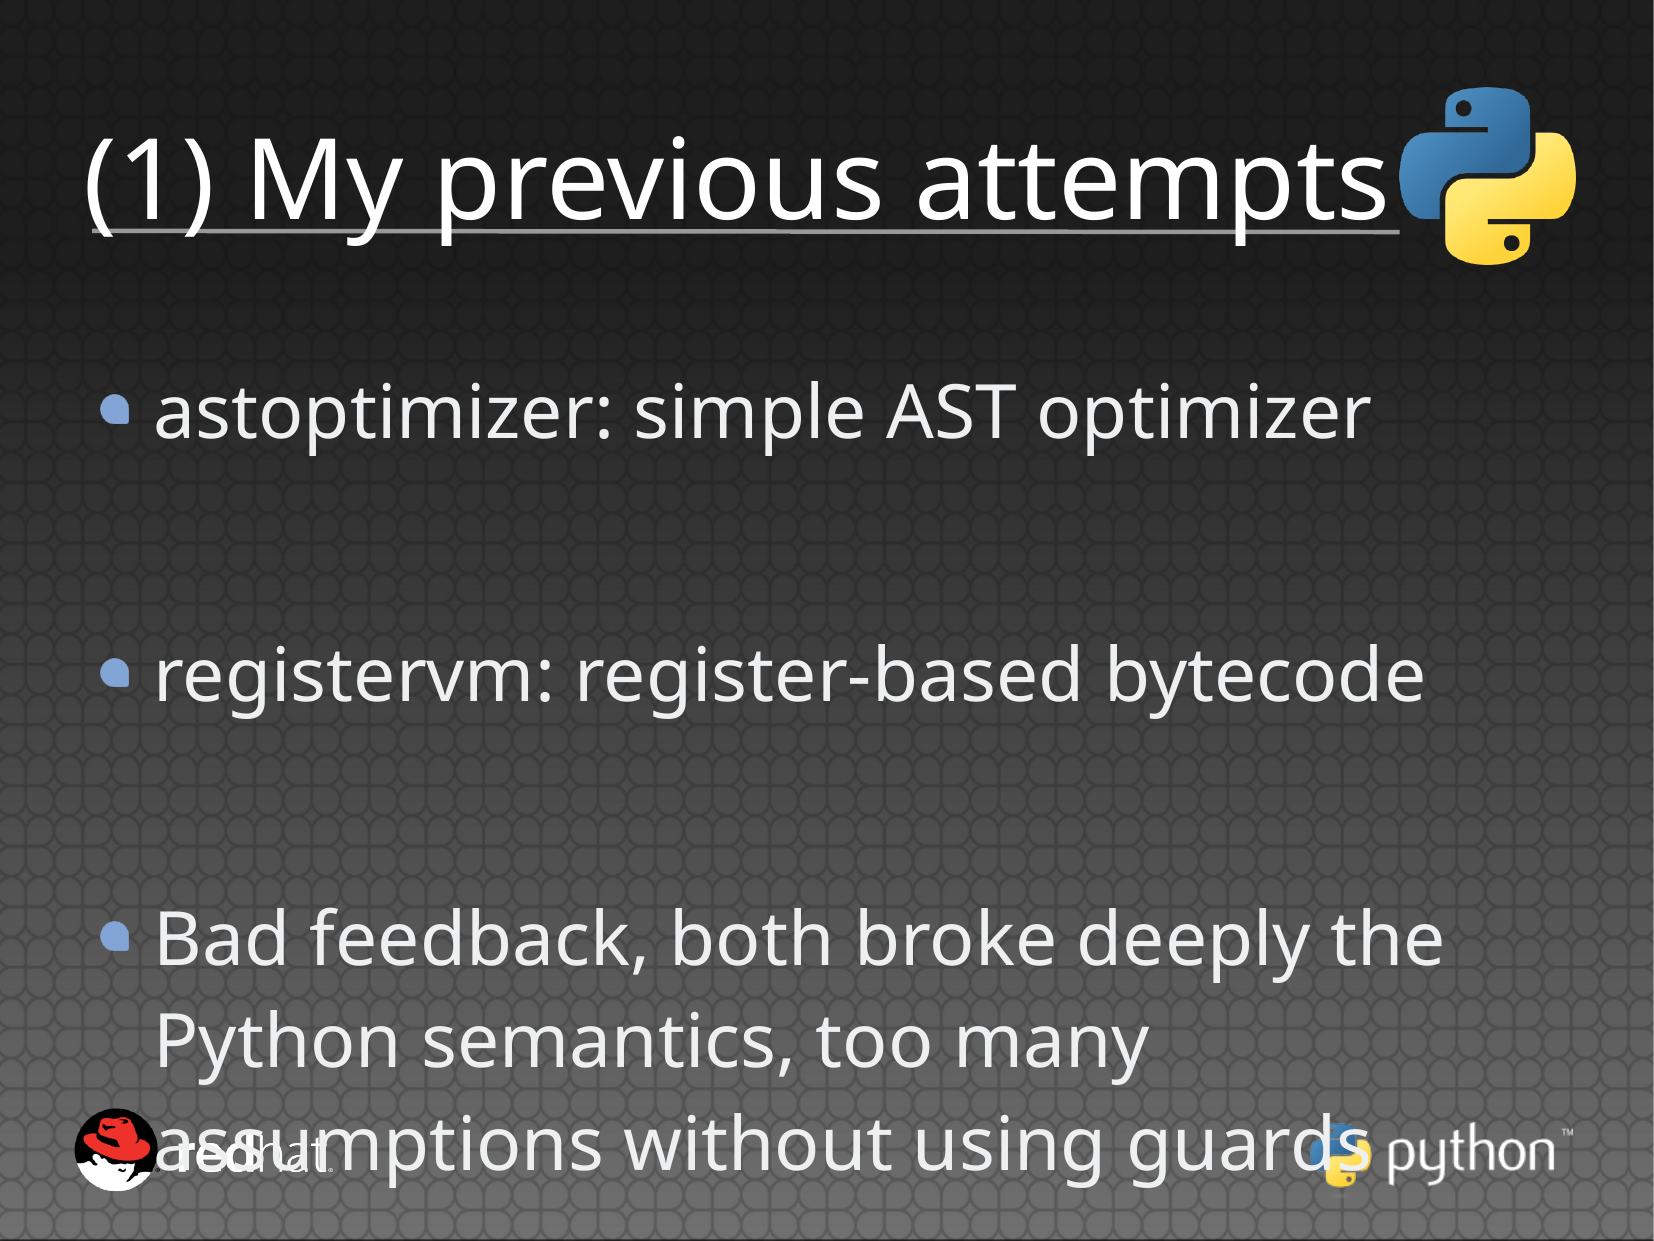

(1) My previous attempts
# astoptimizer: simple AST optimizer
registervm: register-based bytecode
Bad feedback, both broke deeply the Python semantics, too many assumptions without using guards